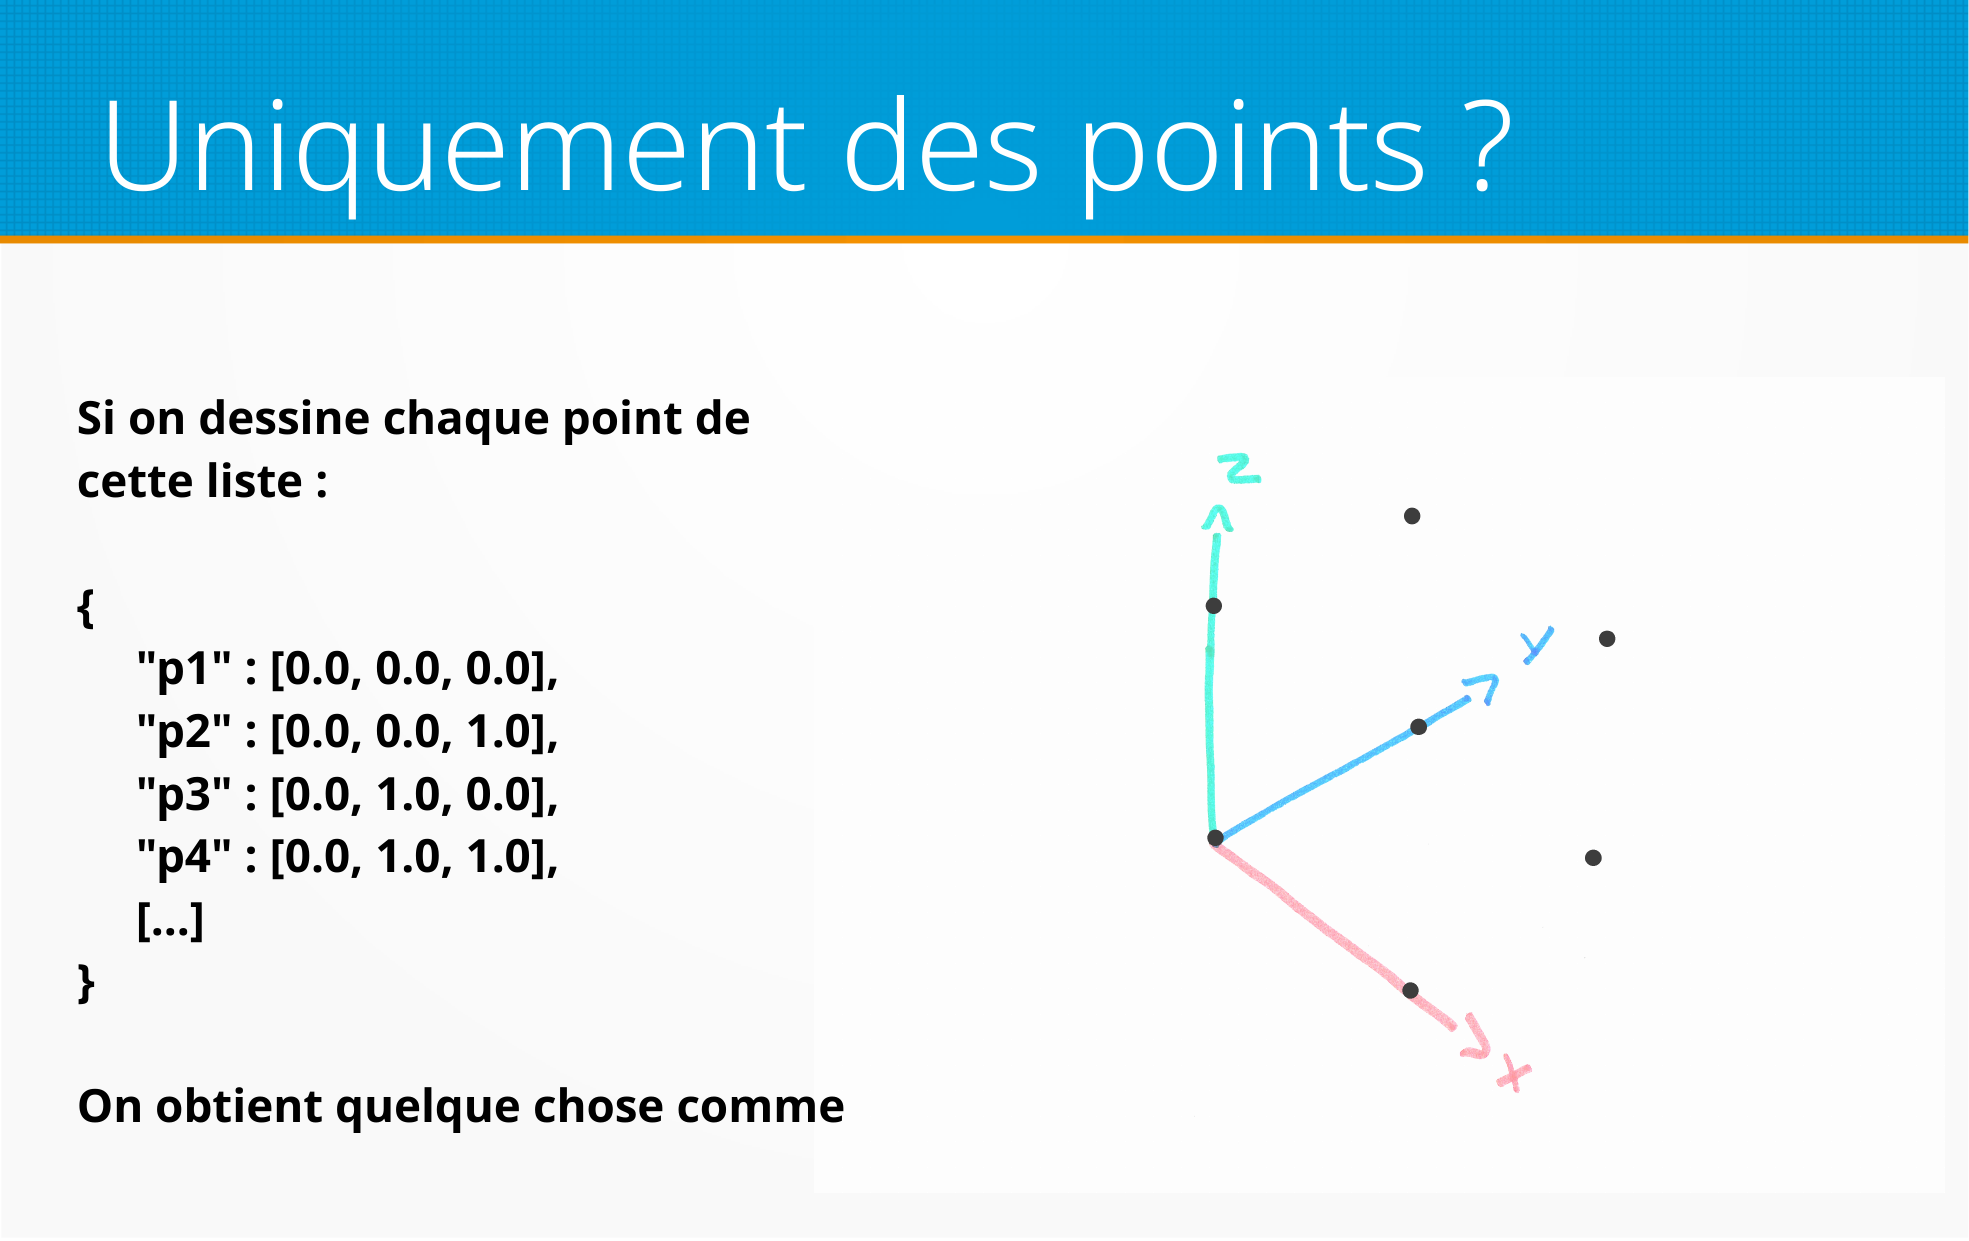

# Uniquement des points ?
Si on dessine chaque point de
cette liste :
{
	"p1" : [0.0, 0.0, 0.0],
	"p2" : [0.0, 0.0, 1.0],
	"p3" : [0.0, 1.0, 0.0],
	"p4" : [0.0, 1.0, 1.0],
	[...]
}
On obtient quelque chose comme